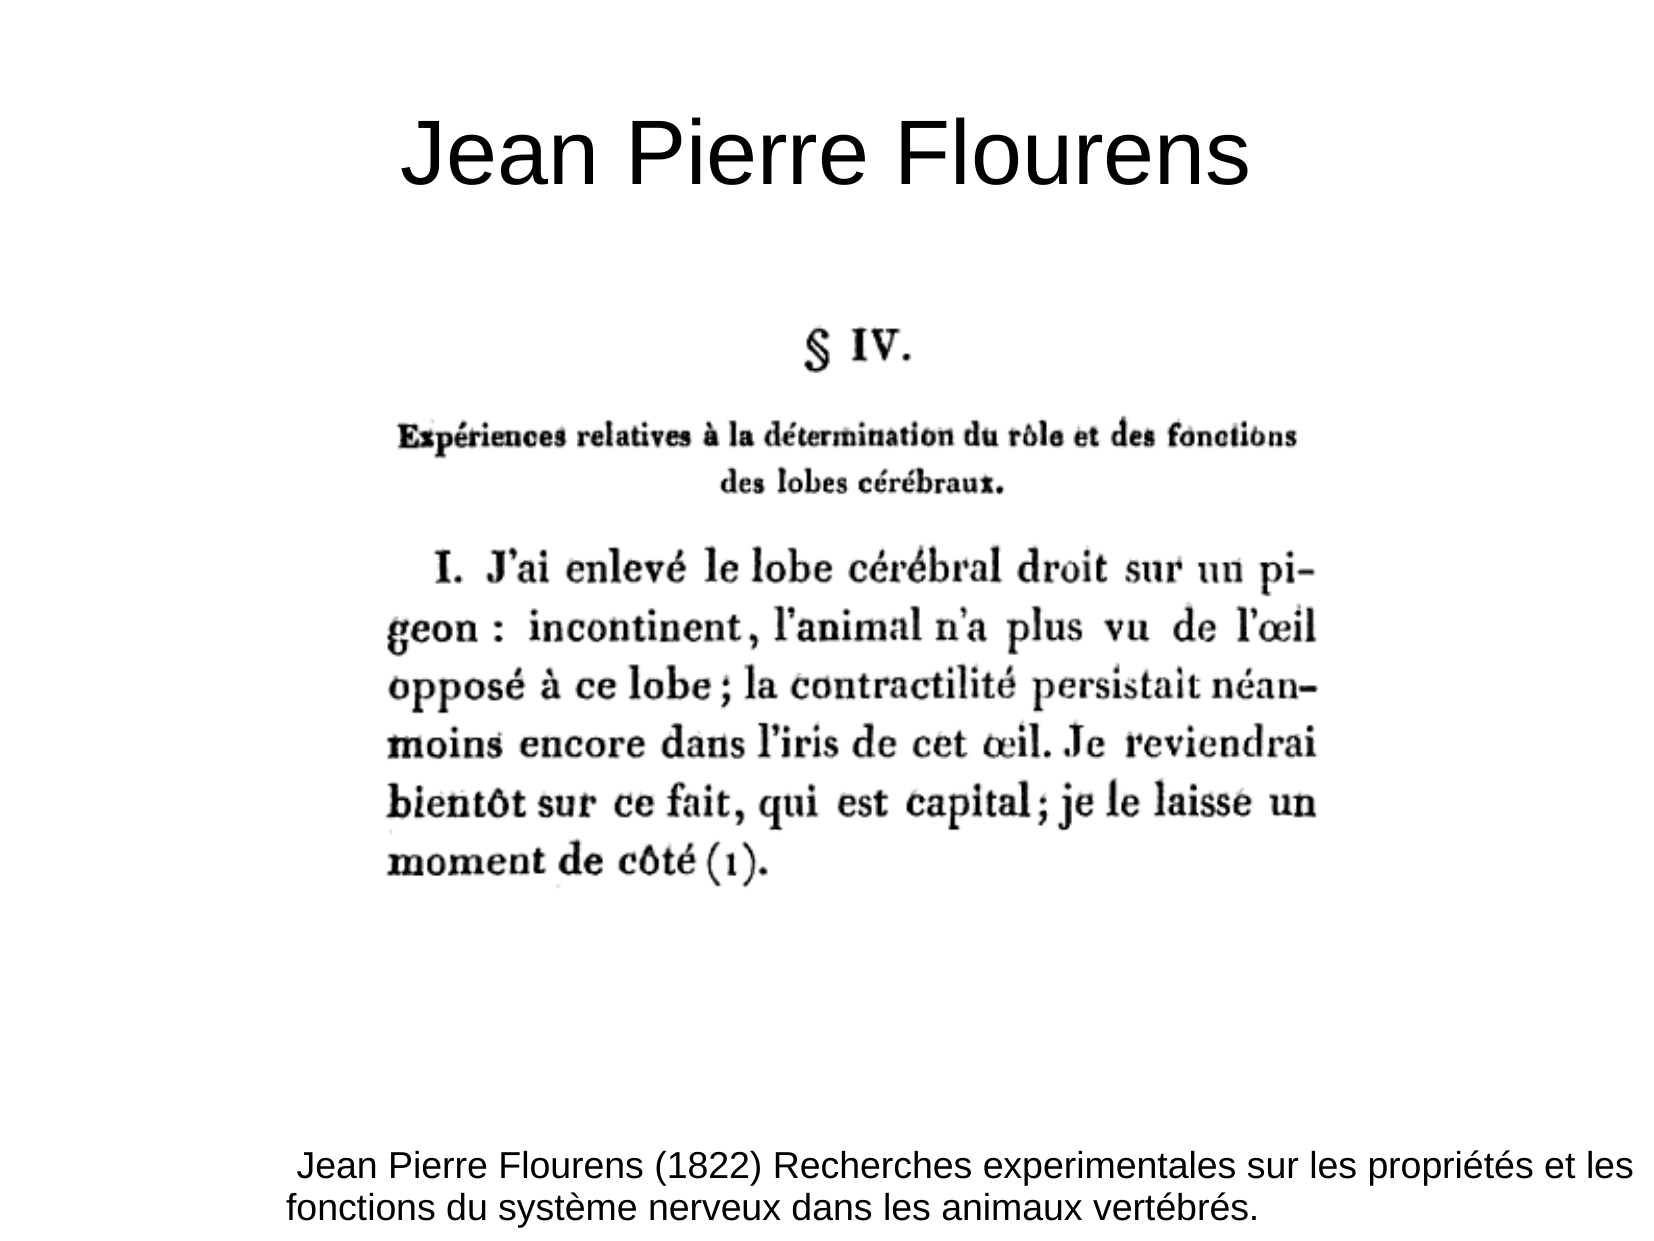

# Jean Pierre Flourens
 Jean Pierre Flourens (1822) Recherches experimentales sur les propriétés et les
fonctions du système nerveux dans les animaux vertébrés.